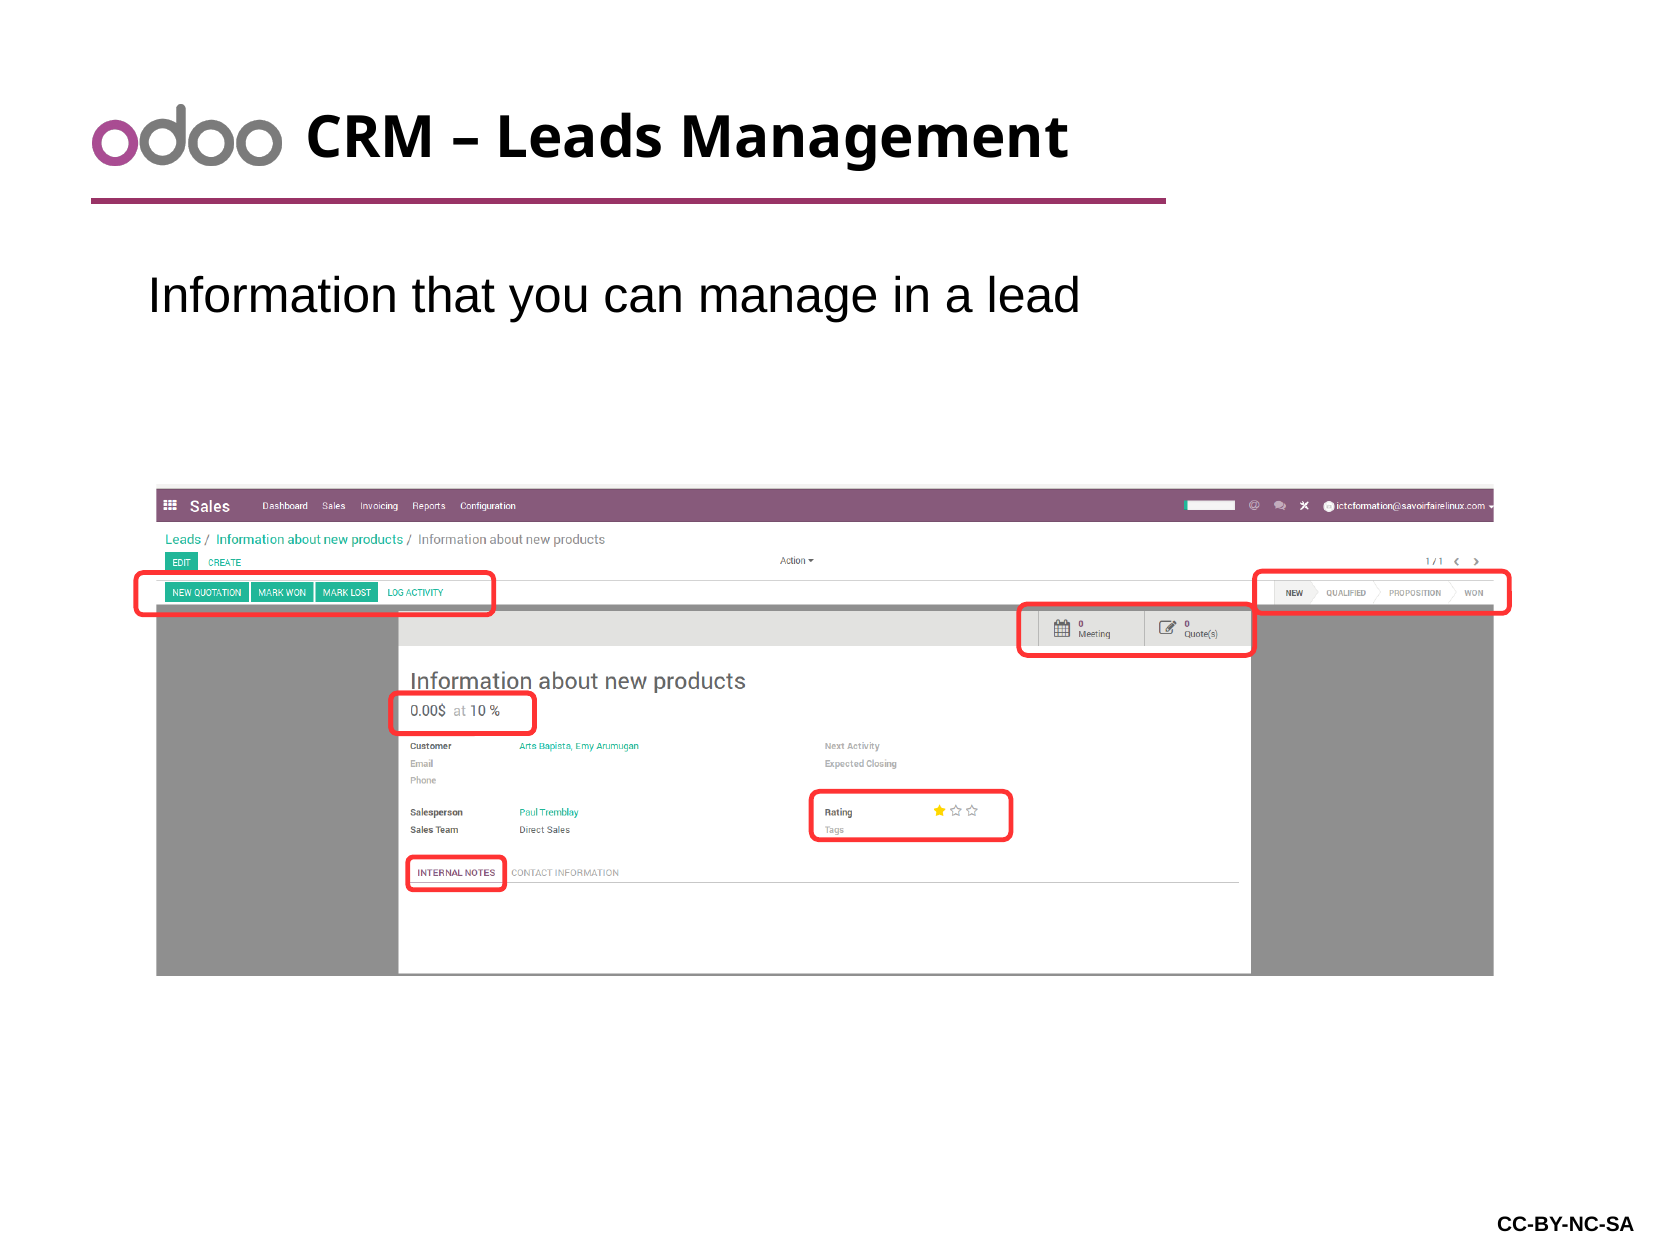

# CRM – Leads Management
Information that you can manage in a lead
CC-BY-NC-SA